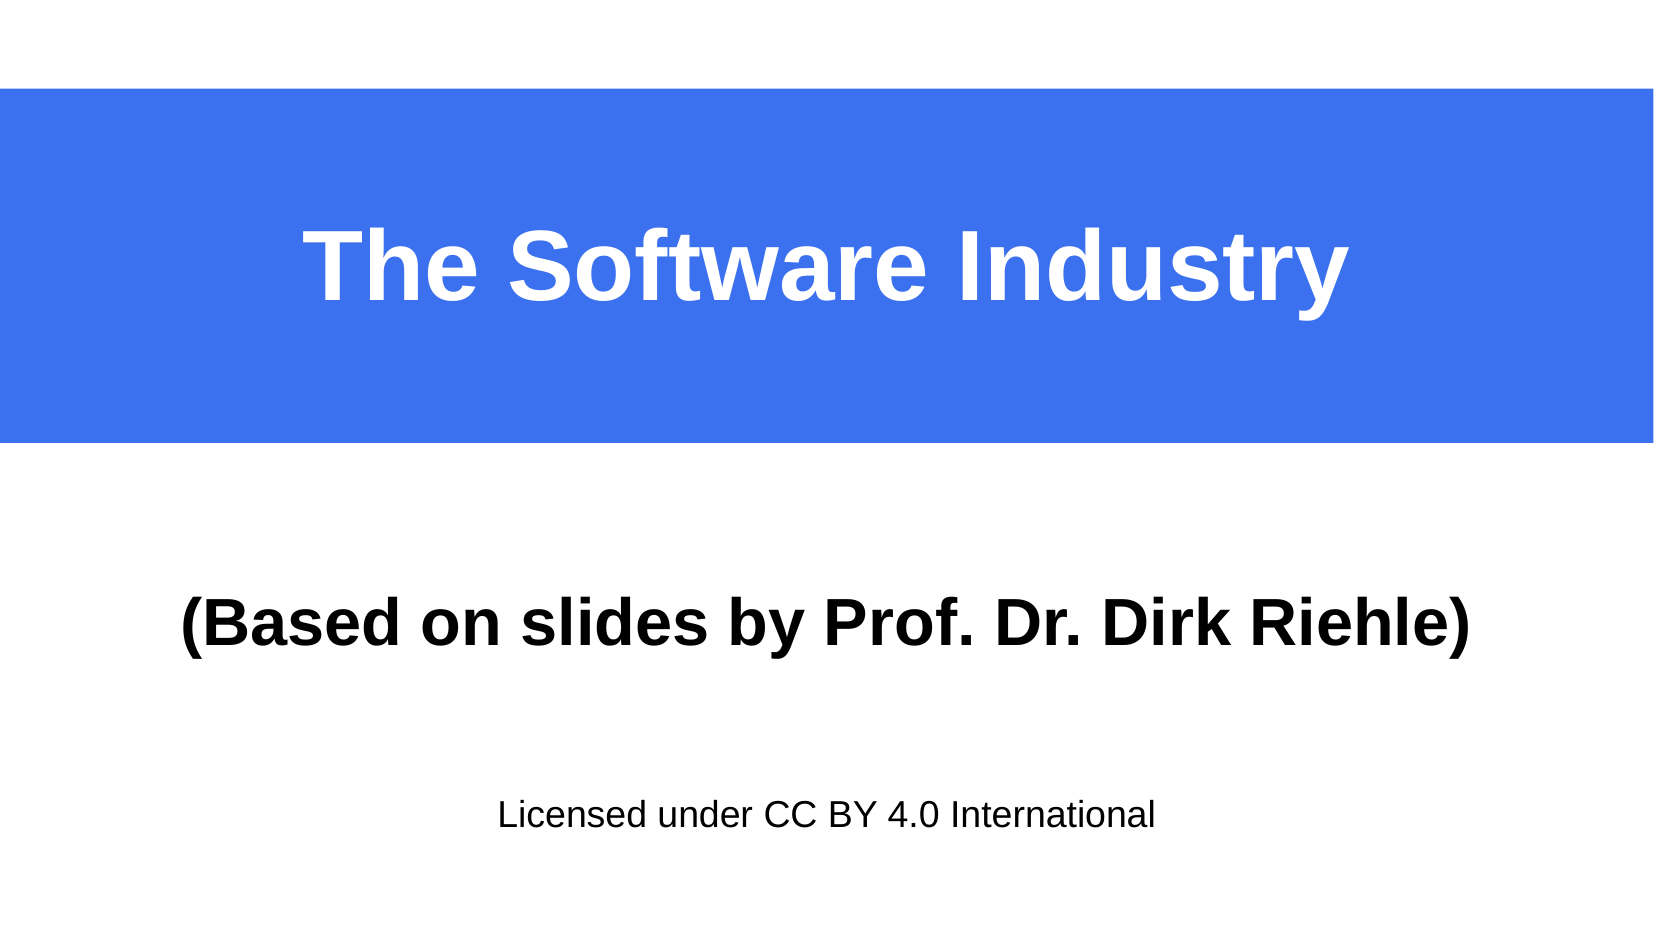

# The Software Industry
(Based on slides by Prof. Dr. Dirk Riehle)
Licensed under CC BY 4.0 International